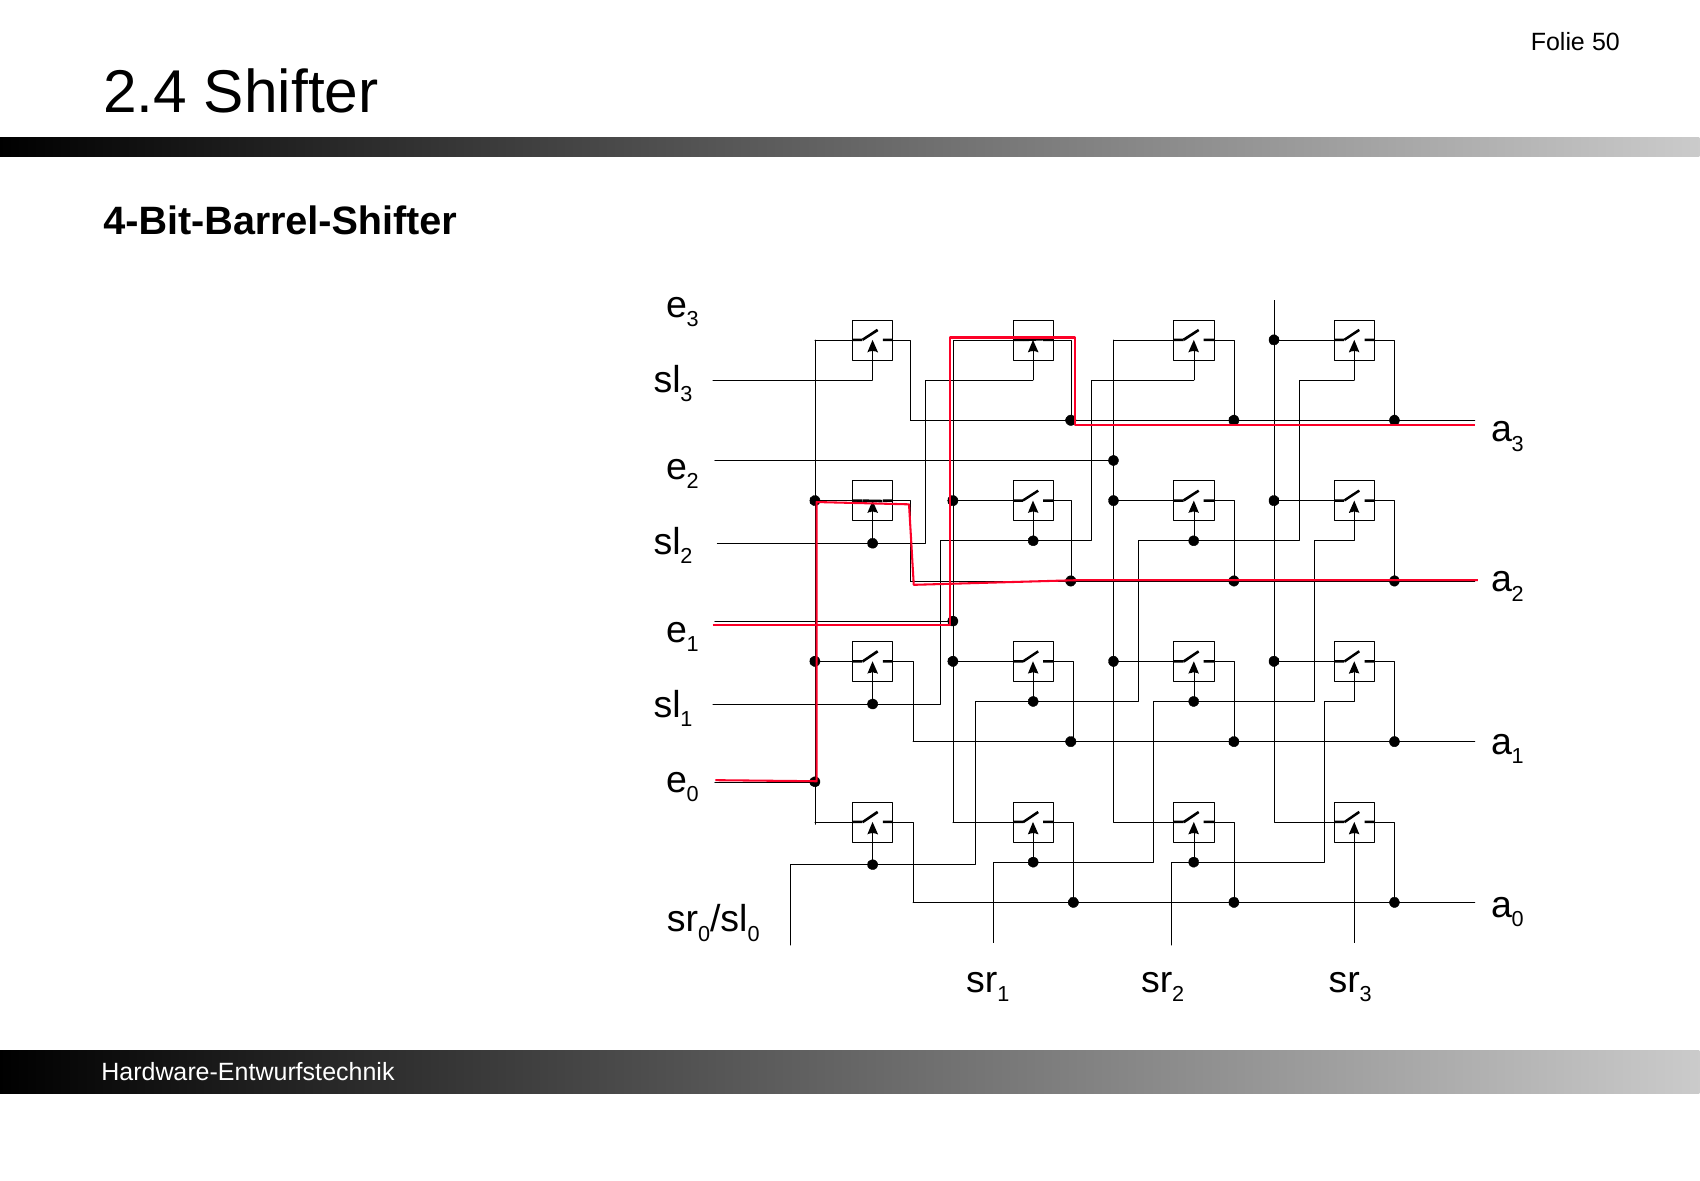

# 2.4 Shifter
4-Bit-Barrel-Shifter
e3
sl3
a3
e2
sl2
a2
e1
sl1
a1
e0
a0
sr0/sl0
sr1
sr2
sr3